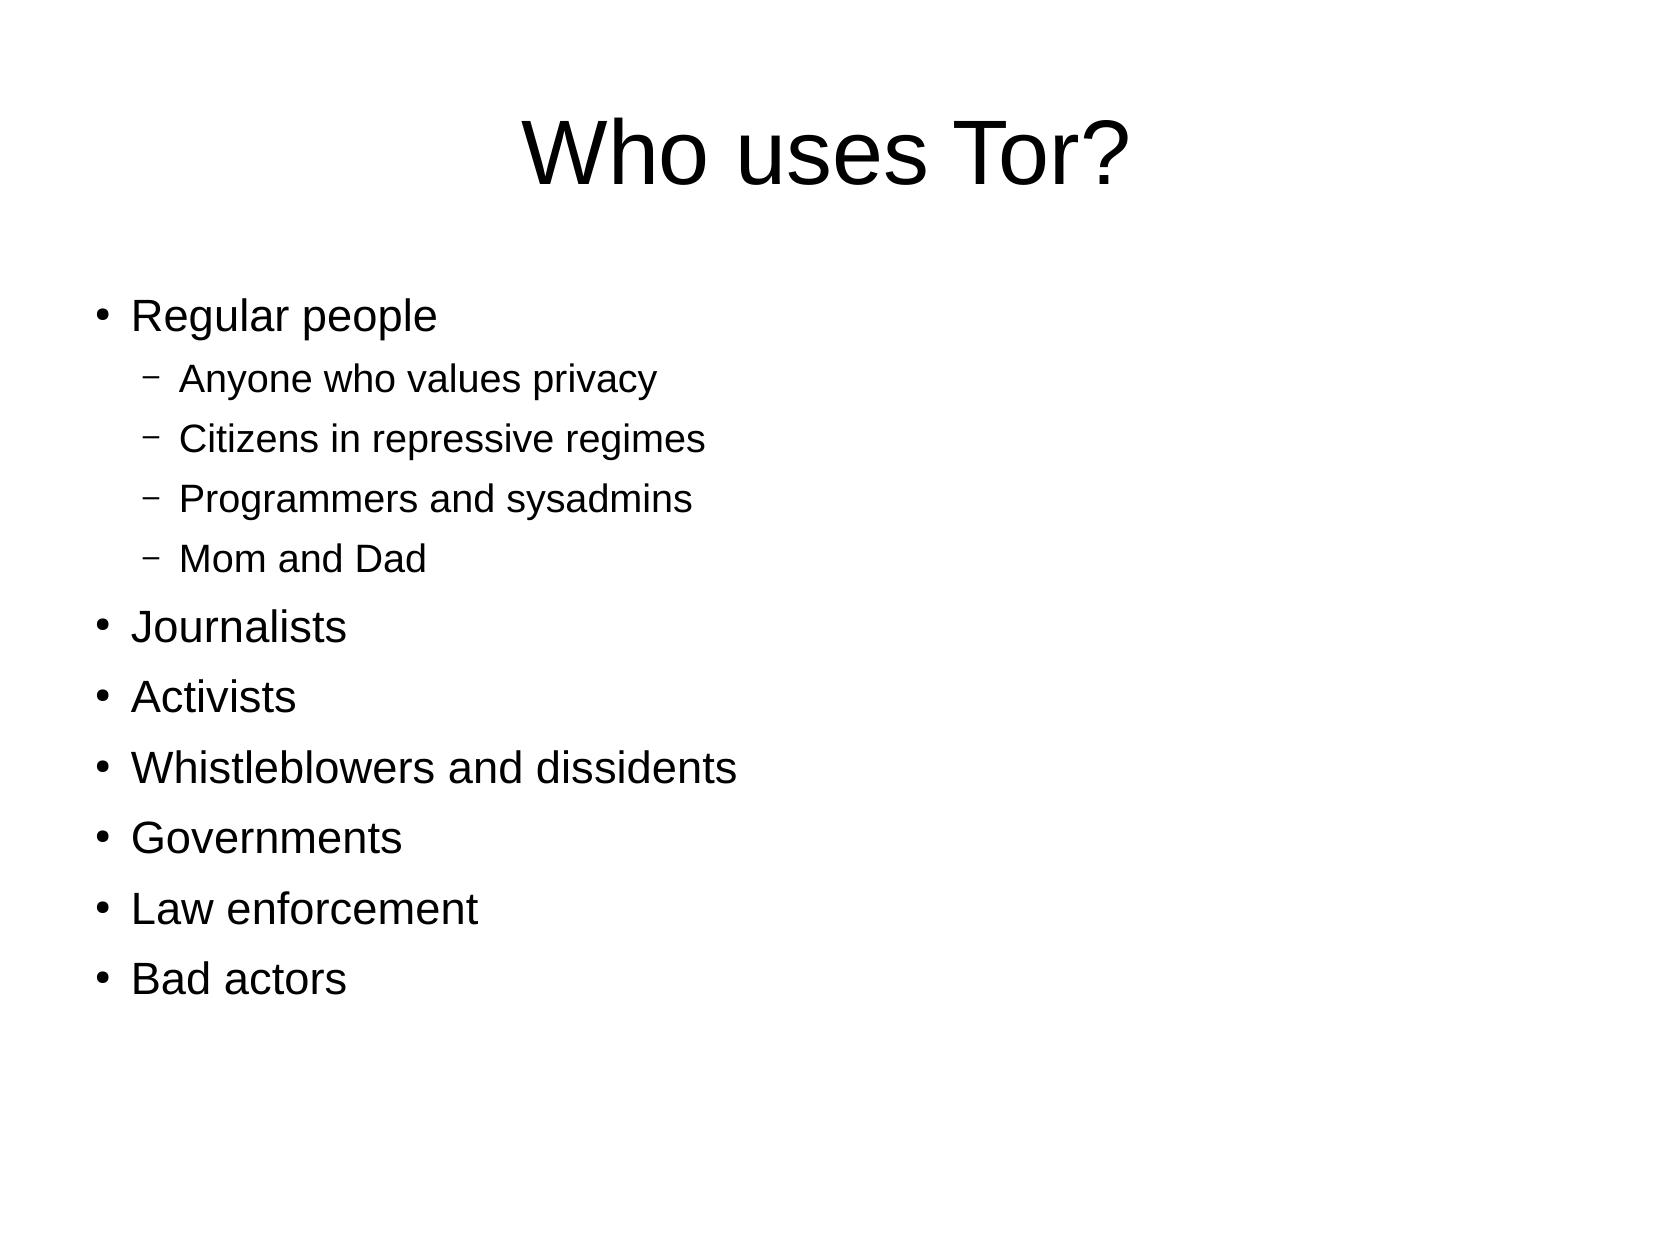

# Who uses Tor?
Regular people
Anyone who values privacy
Citizens in repressive regimes
Programmers and sysadmins
Mom and Dad
Journalists
Activists
Whistleblowers and dissidents
Governments
Law enforcement
Bad actors